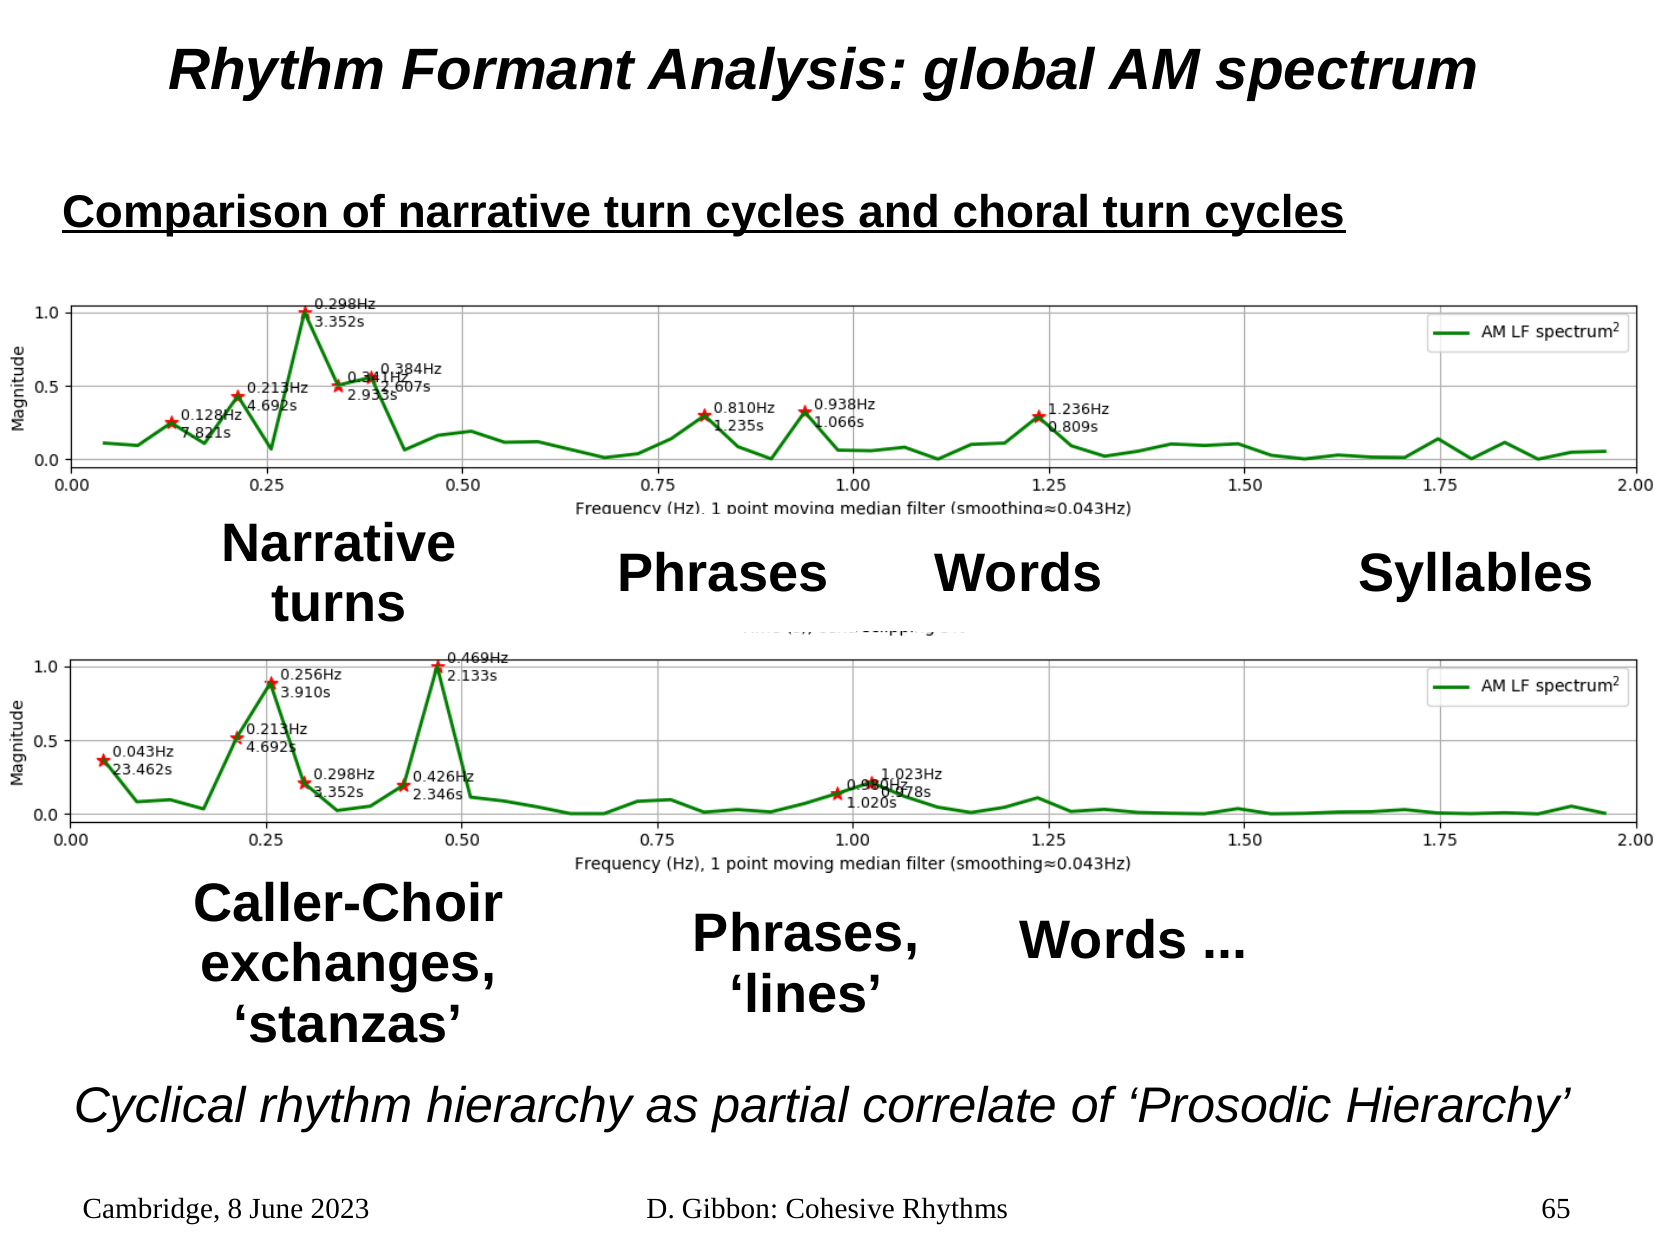

# Rhythm Formant Analysis: global AM spectrum
Comparison of narrative turn cycles and choral turn cycles
Narrative turns
Phrases
Words
Syllables
Words ...
Caller-Choir exchanges,
‘stanzas’
Phrases,
‘lines’
Cyclical rhythm hierarchy as partial correlate of ‘Prosodic Hierarchy’
Cambridge, 8 June 2023
D. Gibbon: Cohesive Rhythms
65